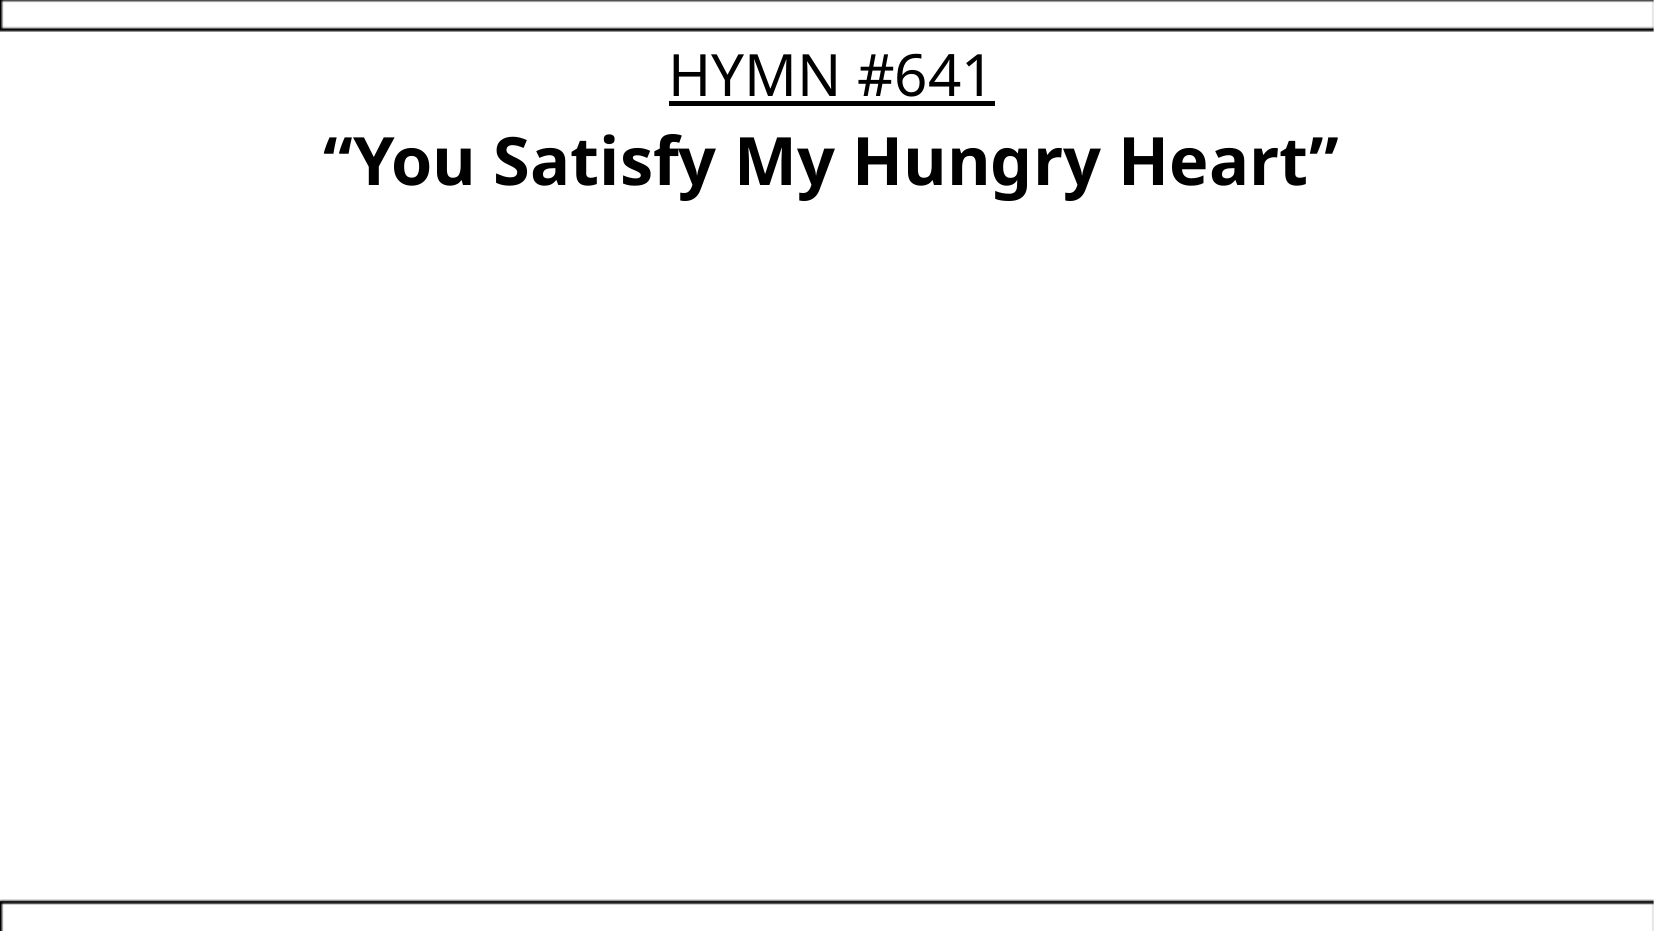

HYMN #641
“You Satisfy My Hungry Heart”